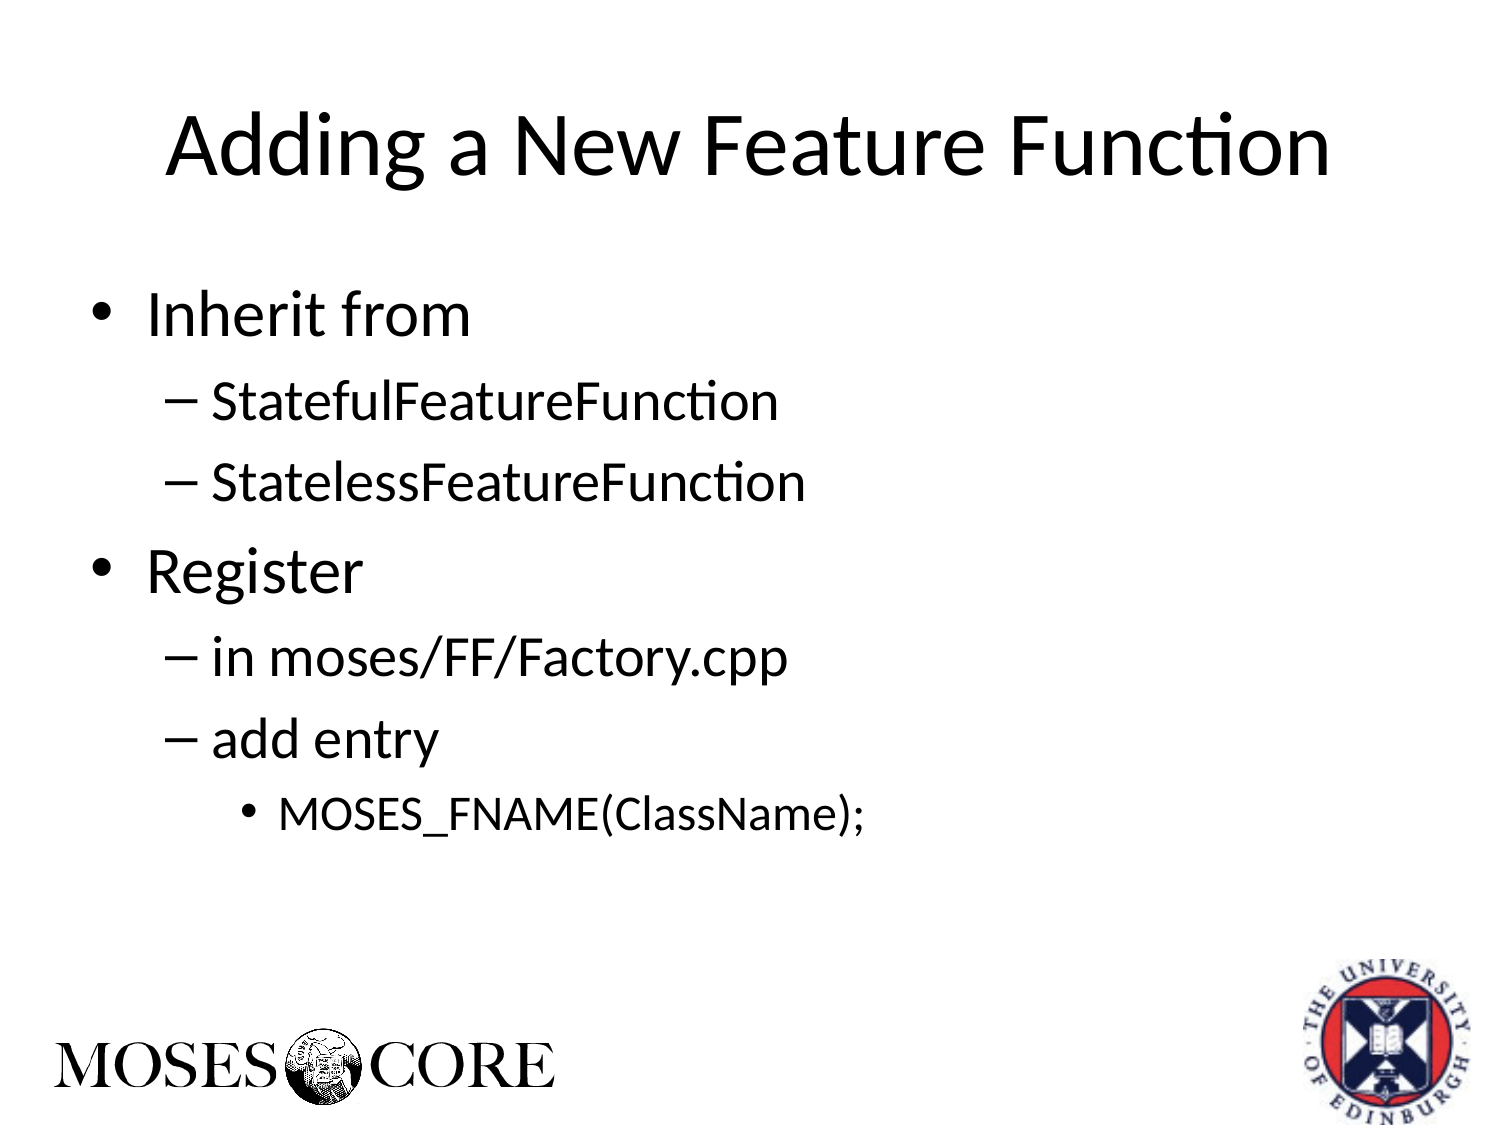

# Adding a New Feature Function
Inherit from
StatefulFeatureFunction
StatelessFeatureFunction
Register
in moses/FF/Factory.cpp
add entry
MOSES_FNAME(ClassName);